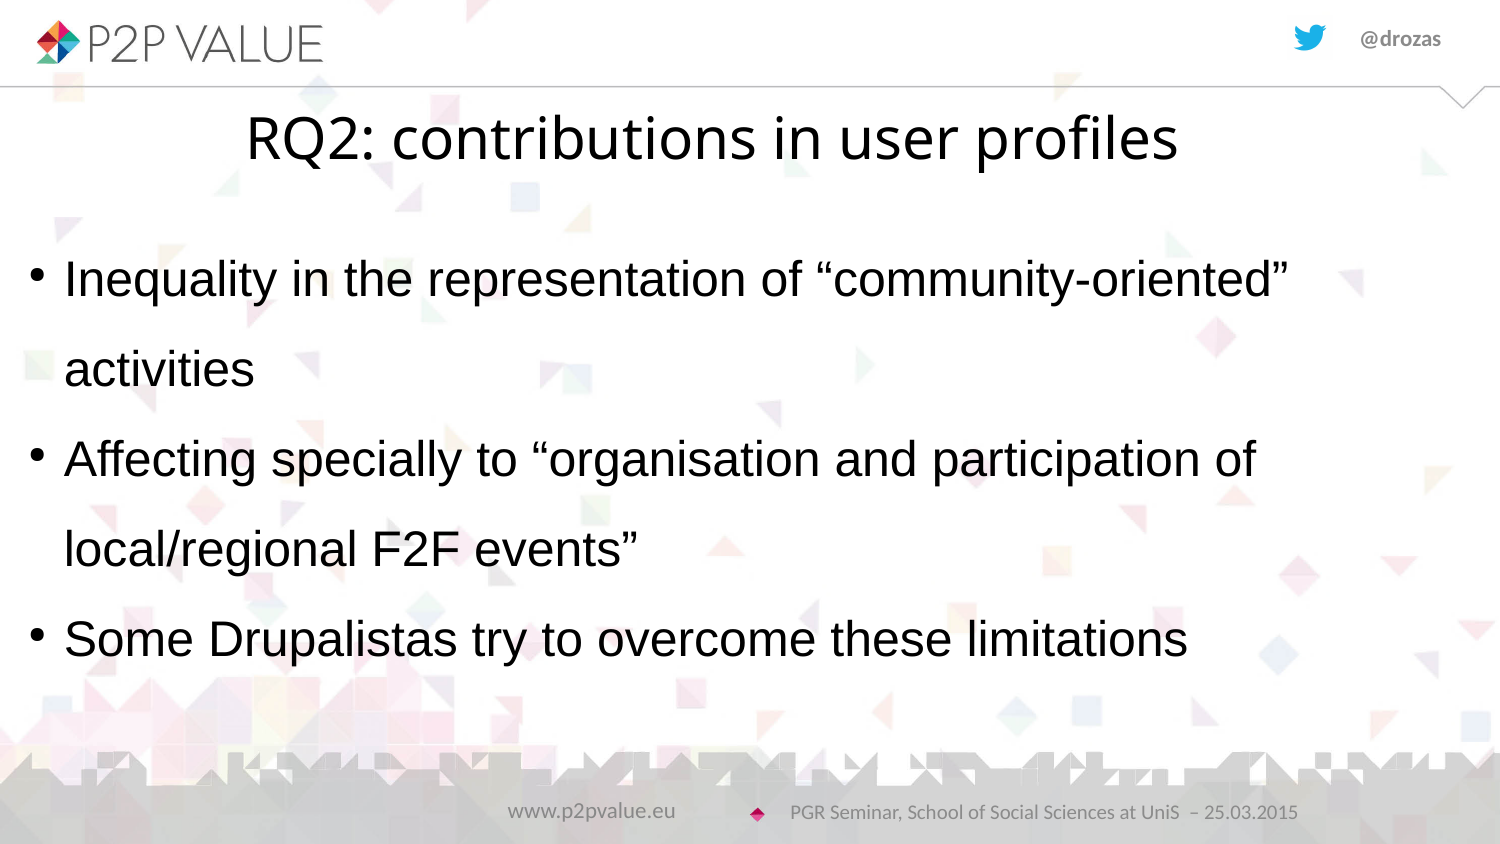

@drozas
# RQ2: contributions in user profiles
Inequality in the representation of “community-oriented” activities
Affecting specially to “organisation and participation of local/regional F2F events”
Some Drupalistas try to overcome these limitations
PGR Seminar, School of Social Sciences at UniS – 25.03.2015
www.p2pvalue.eu